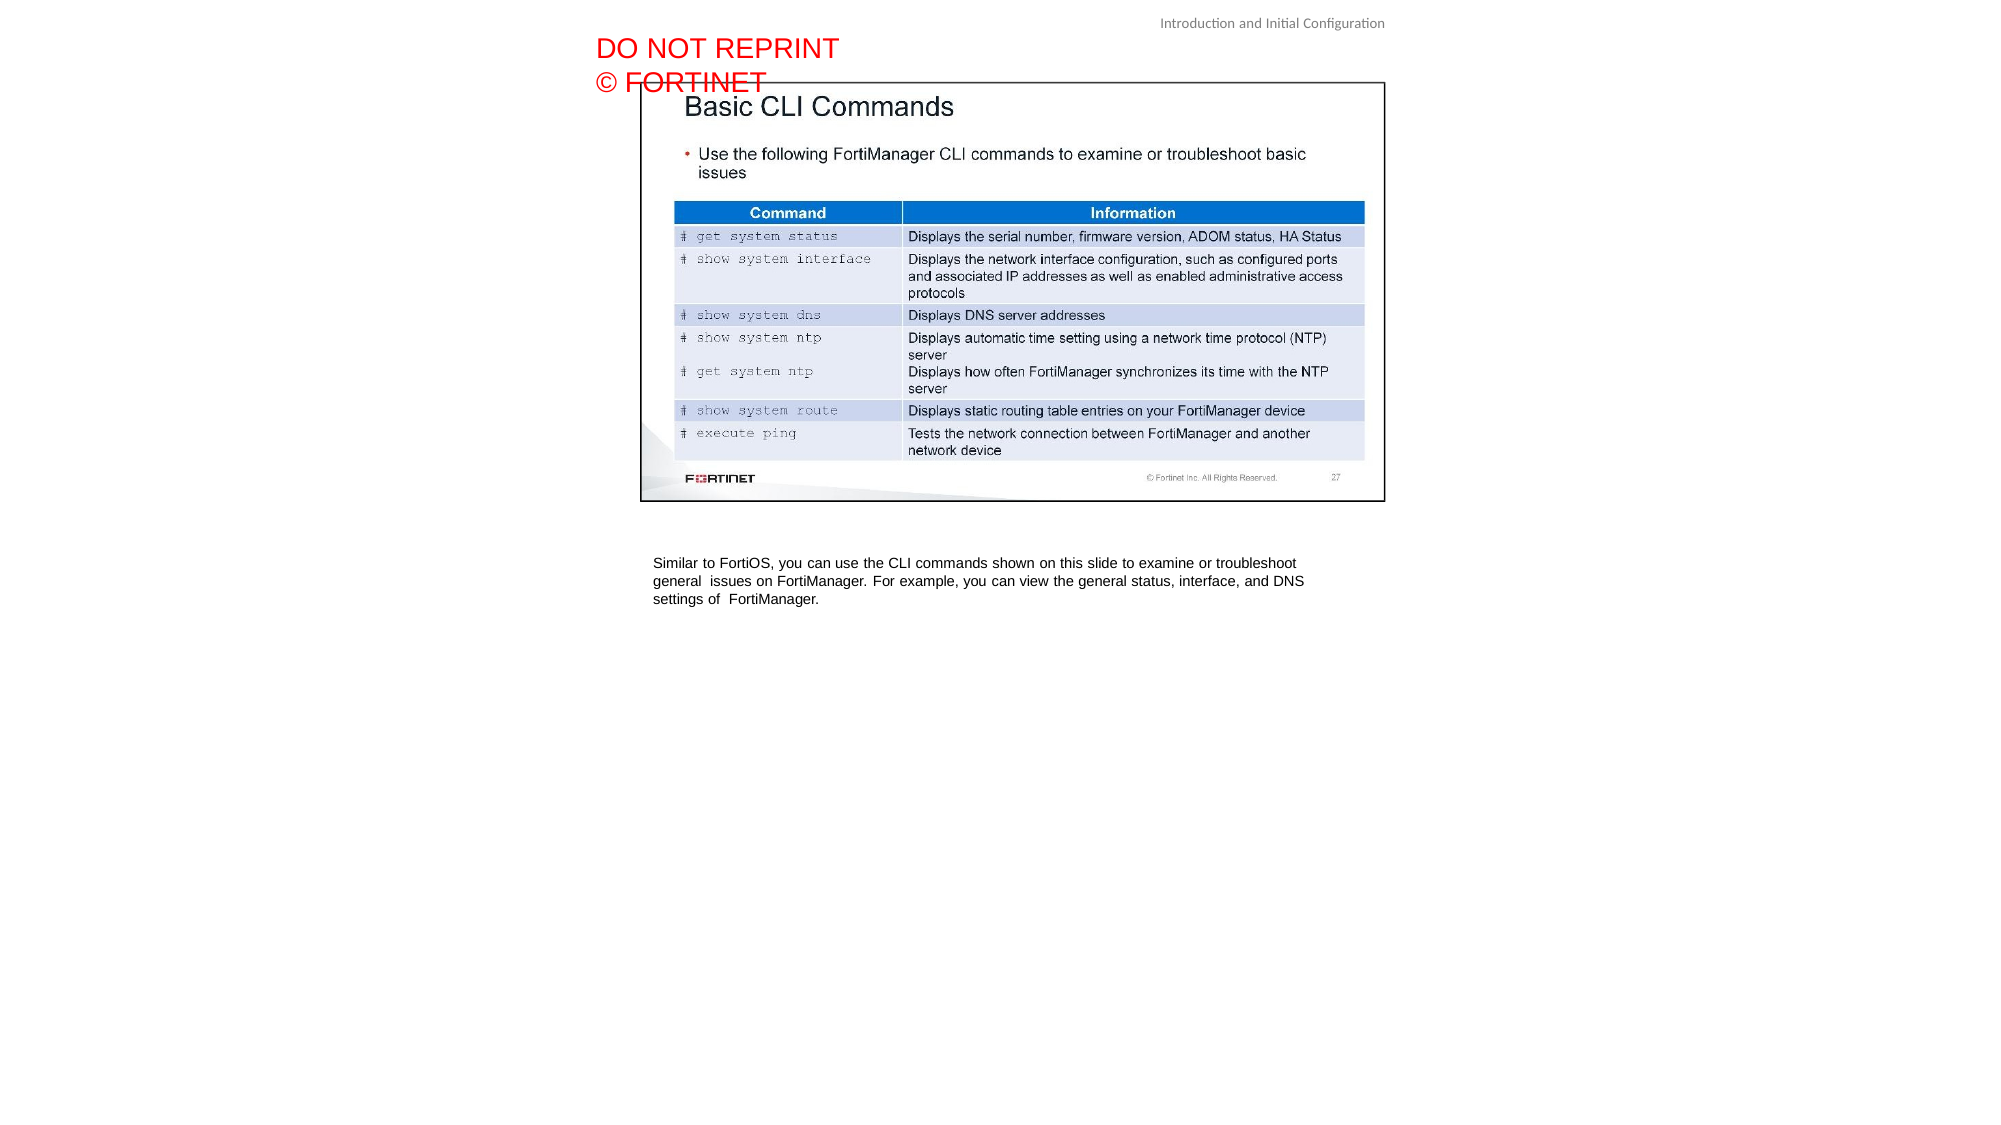

Introduction and Initial Configuration
DO NOT REPRINT
© FORTINET
Similar to FortiOS, you can use the CLI commands shown on this slide to examine or troubleshoot general issues on FortiManager. For example, you can view the general status, interface, and DNS settings of FortiManager.
FortiManager 6.2 Study Guide
1